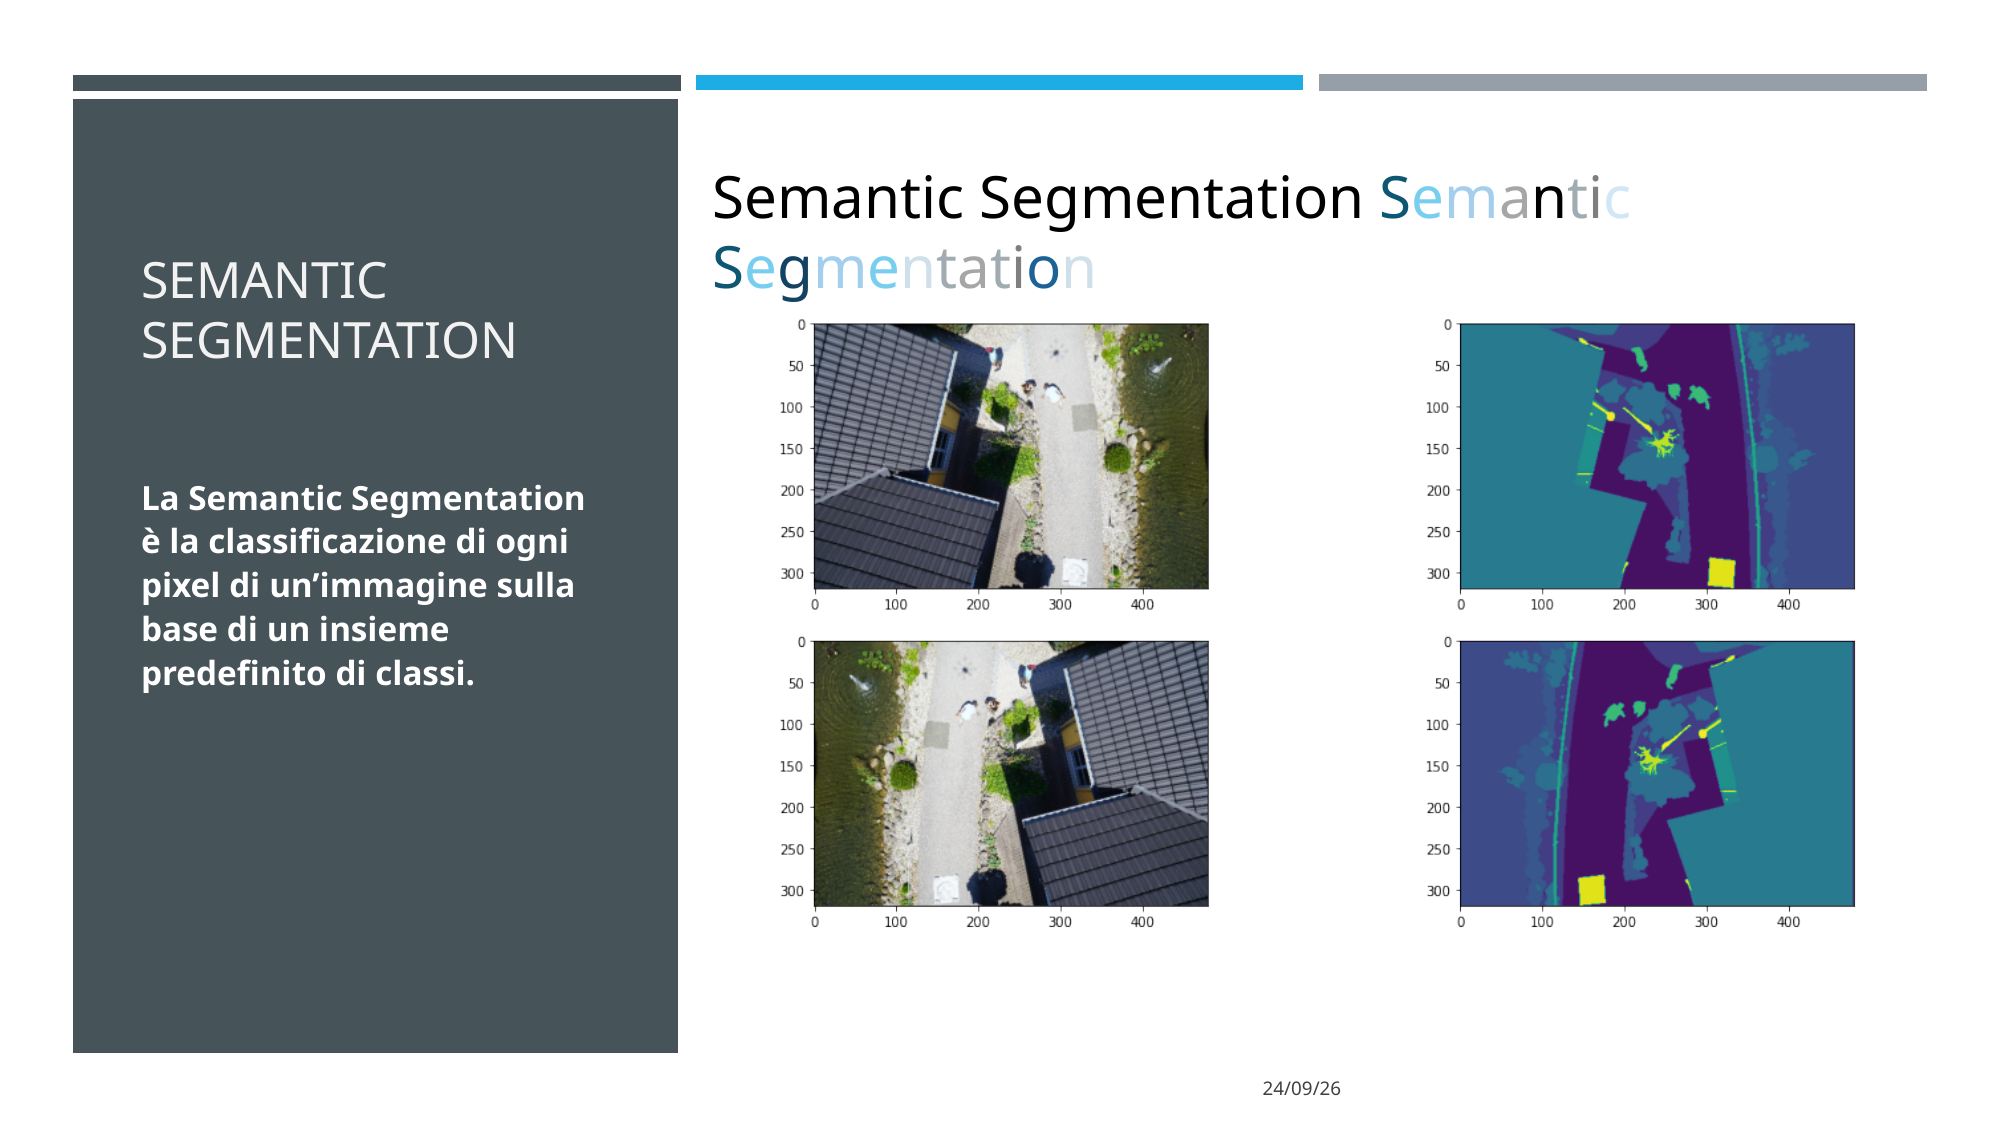

# Semantic Segmentation
Semantic Segmentation Semantic Segmentation
La Semantic Segmentation è la classificazione di ogni pixel di un’immagine sulla base di un insieme predefinito di classi.